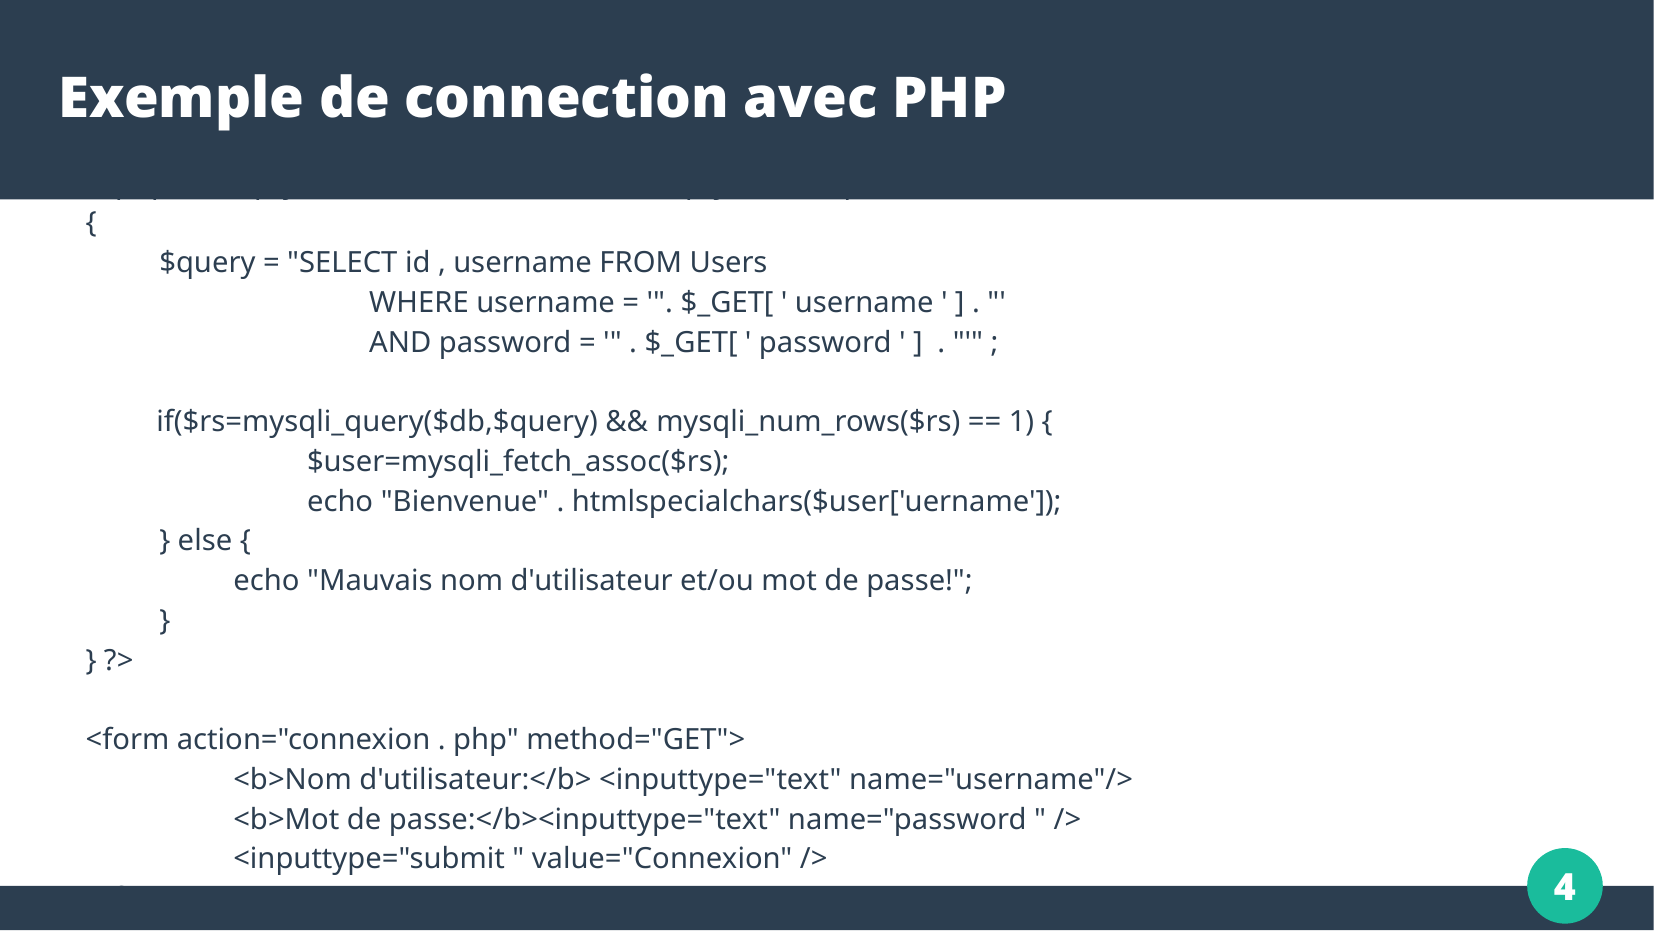

# Exemple de connection avec PHP
<?php if(!empty($_GET[ 'username']) && !empty ($_GET['password']))
{
	$query = "SELECT id , username FROM Users
WHERE username = '". $_GET[ ' username ' ] . "'
AND password = '" . $_GET[ ' password ' ] . "'" ;
if($rs=mysqli_query($db,$query) && mysqli_num_rows($rs) == 1) {
			$user=mysqli_fetch_assoc($rs);
			echo "Bienvenue" . htmlspecialchars($user['uername']);
	} else {
		echo "Mauvais nom d'utilisateur et/ou mot de passe!";
	}
} ?>
<form action="connexion . php" method="GET">
		<b>Nom d'utilisateur:</b> <inputtype="text" name="username"/>
		<b>Mot de passe:</b><inputtype="text" name="password " />
		<inputtype="submit " value="Connexion" />
</form>